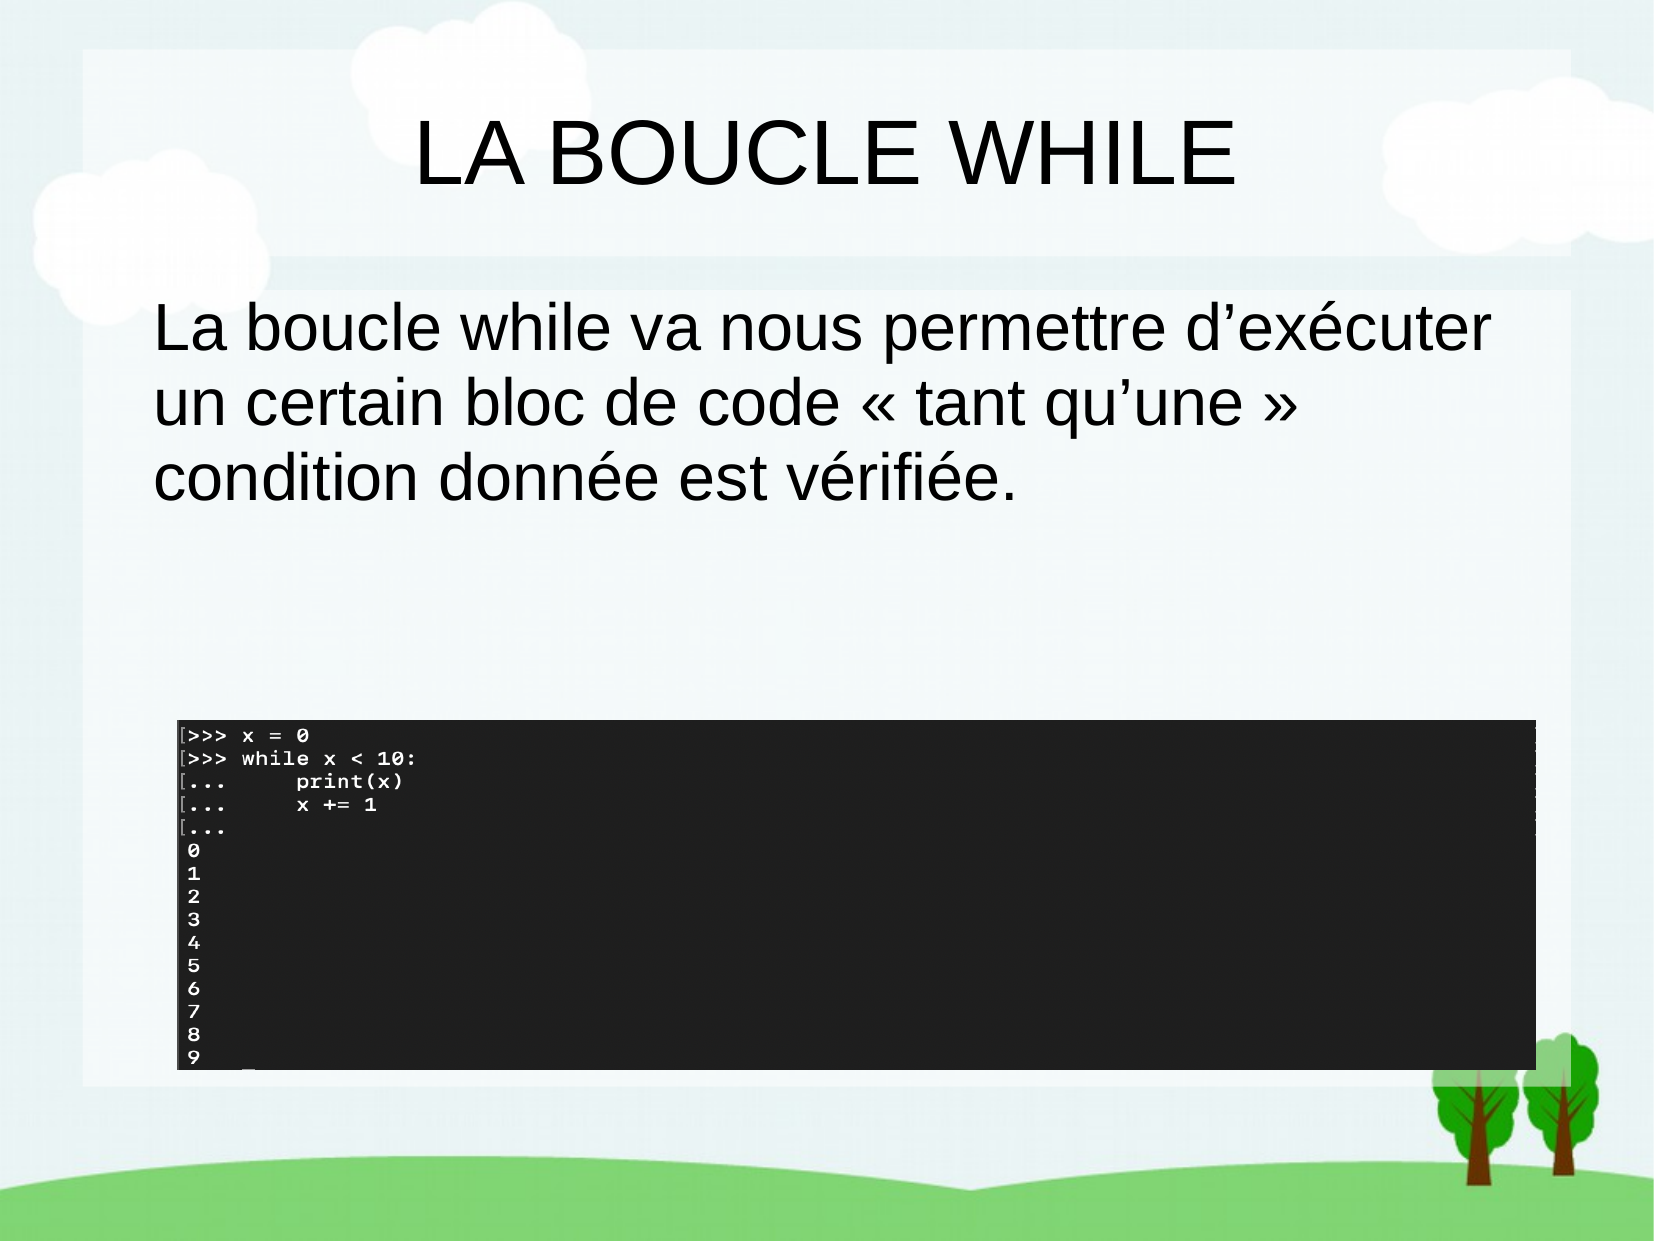

# LA BOUCLE WHILE
La boucle while va nous permettre d’exécuter un certain bloc de code « tant qu’une » condition donnée est vérifiée.